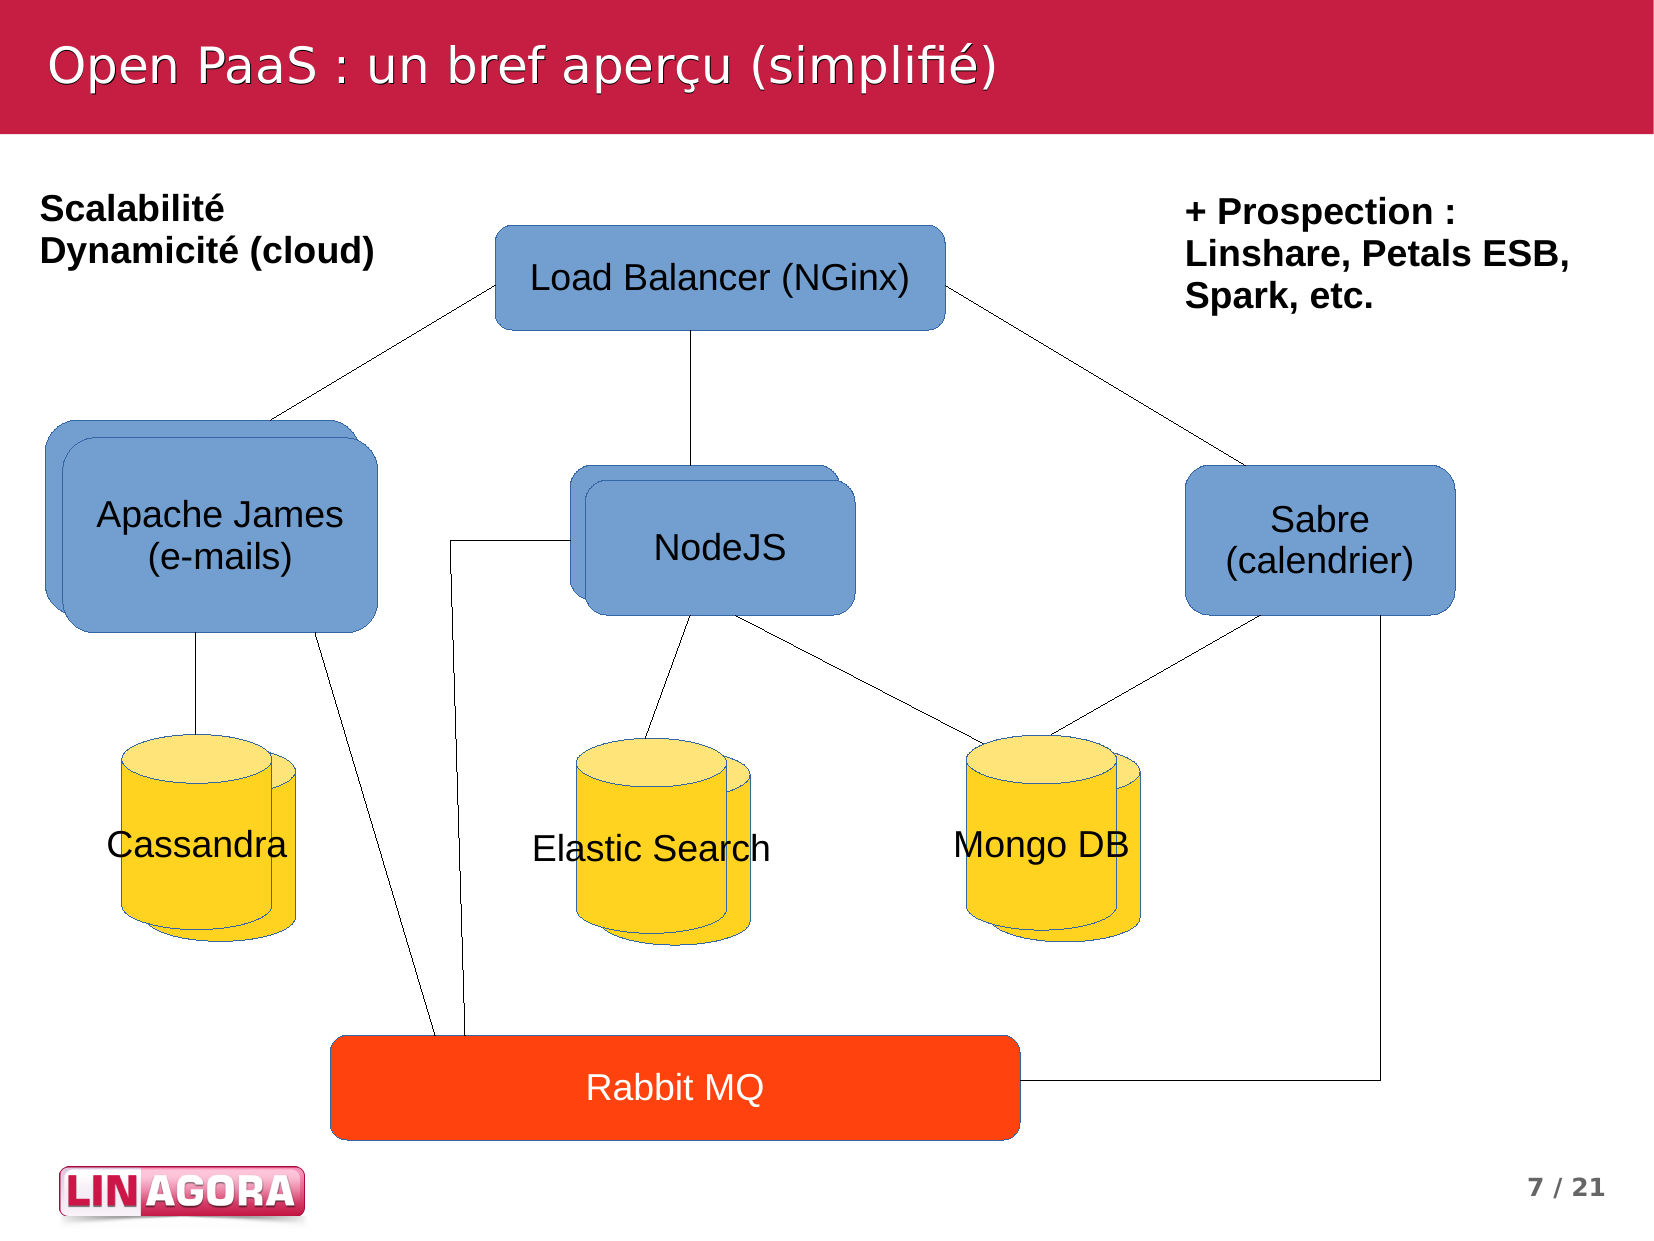

# Open PaaS : un bref aperçu (simplifié)
Scalabilité
Dynamicité (cloud)
+ Prospection :
Linshare, Petals ESB,
Spark, etc.
Load Balancer (NGinx)
Apache James
(e-mails)
Apache James
(e-mails)
Sabre
(calendrier)
NodeJS
Cassandra
Mongo DB
Elastic Search
Rabbit MQ